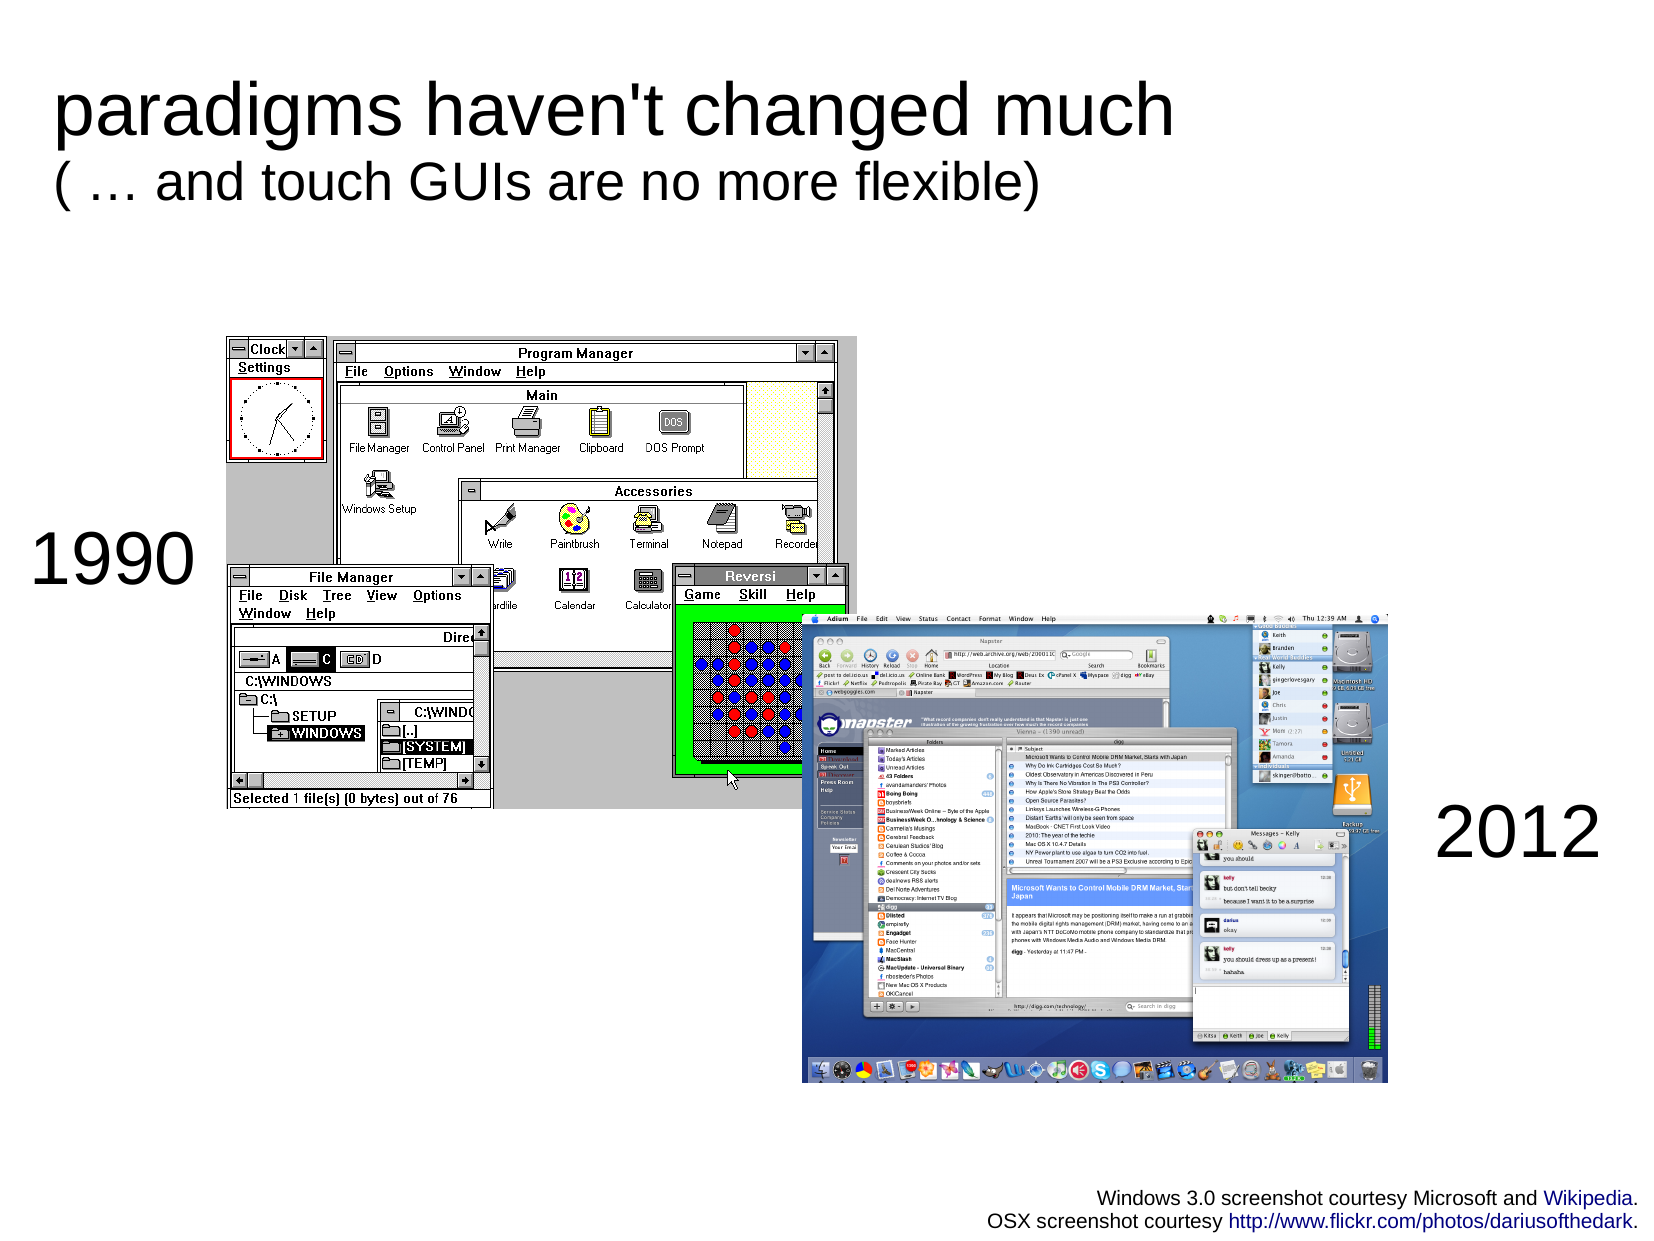

paradigms haven't changed much
( … and touch GUIs are no more flexible)
# 1990
2012
Windows 3.0 screenshot courtesy Microsoft and Wikipedia.
OSX screenshot courtesy http://www.flickr.com/photos/dariusofthedark.